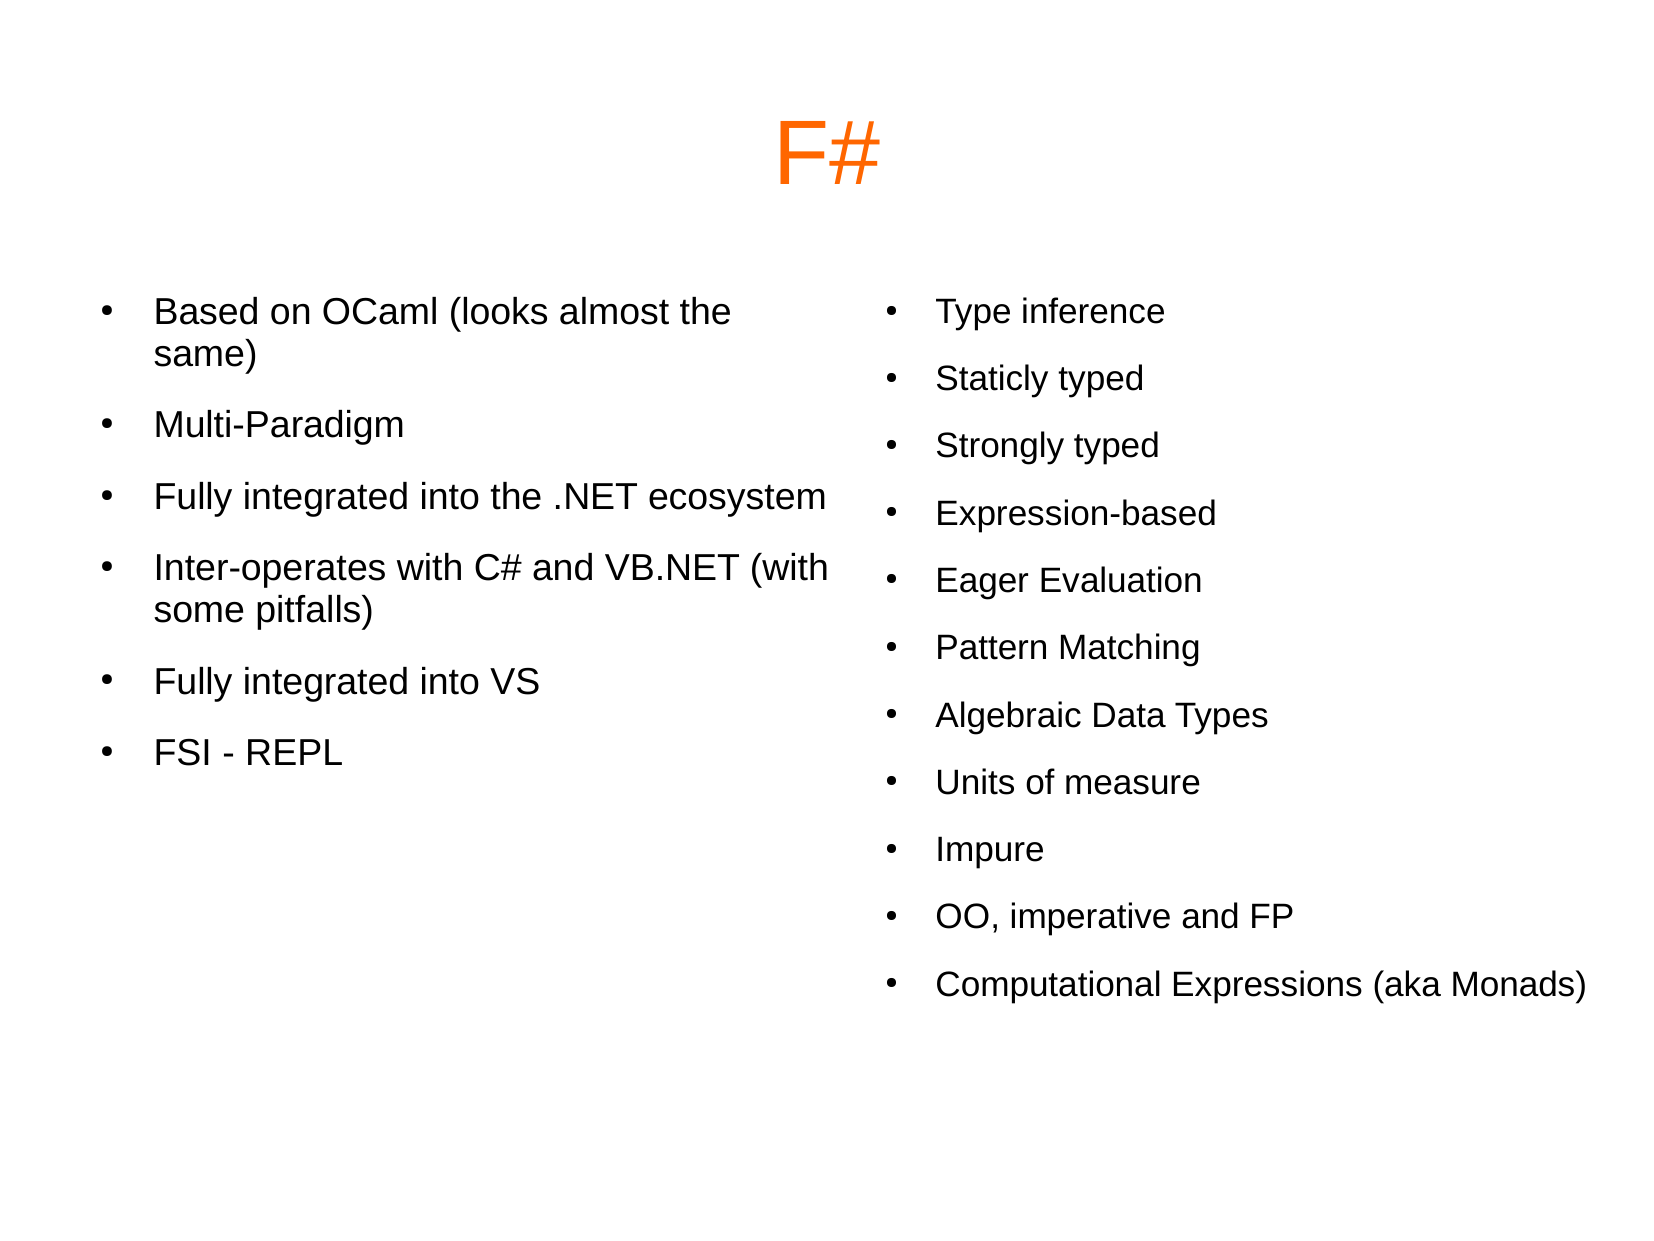

# F#
Based on OCaml (looks almost the same)
Multi-Paradigm
Fully integrated into the .NET ecosystem
Inter-operates with C# and VB.NET (with some pitfalls)
Fully integrated into VS
FSI - REPL
Type inference
Staticly typed
Strongly typed
Expression-based
Eager Evaluation
Pattern Matching
Algebraic Data Types
Units of measure
Impure
OO, imperative and FP
Computational Expressions (aka Monads)